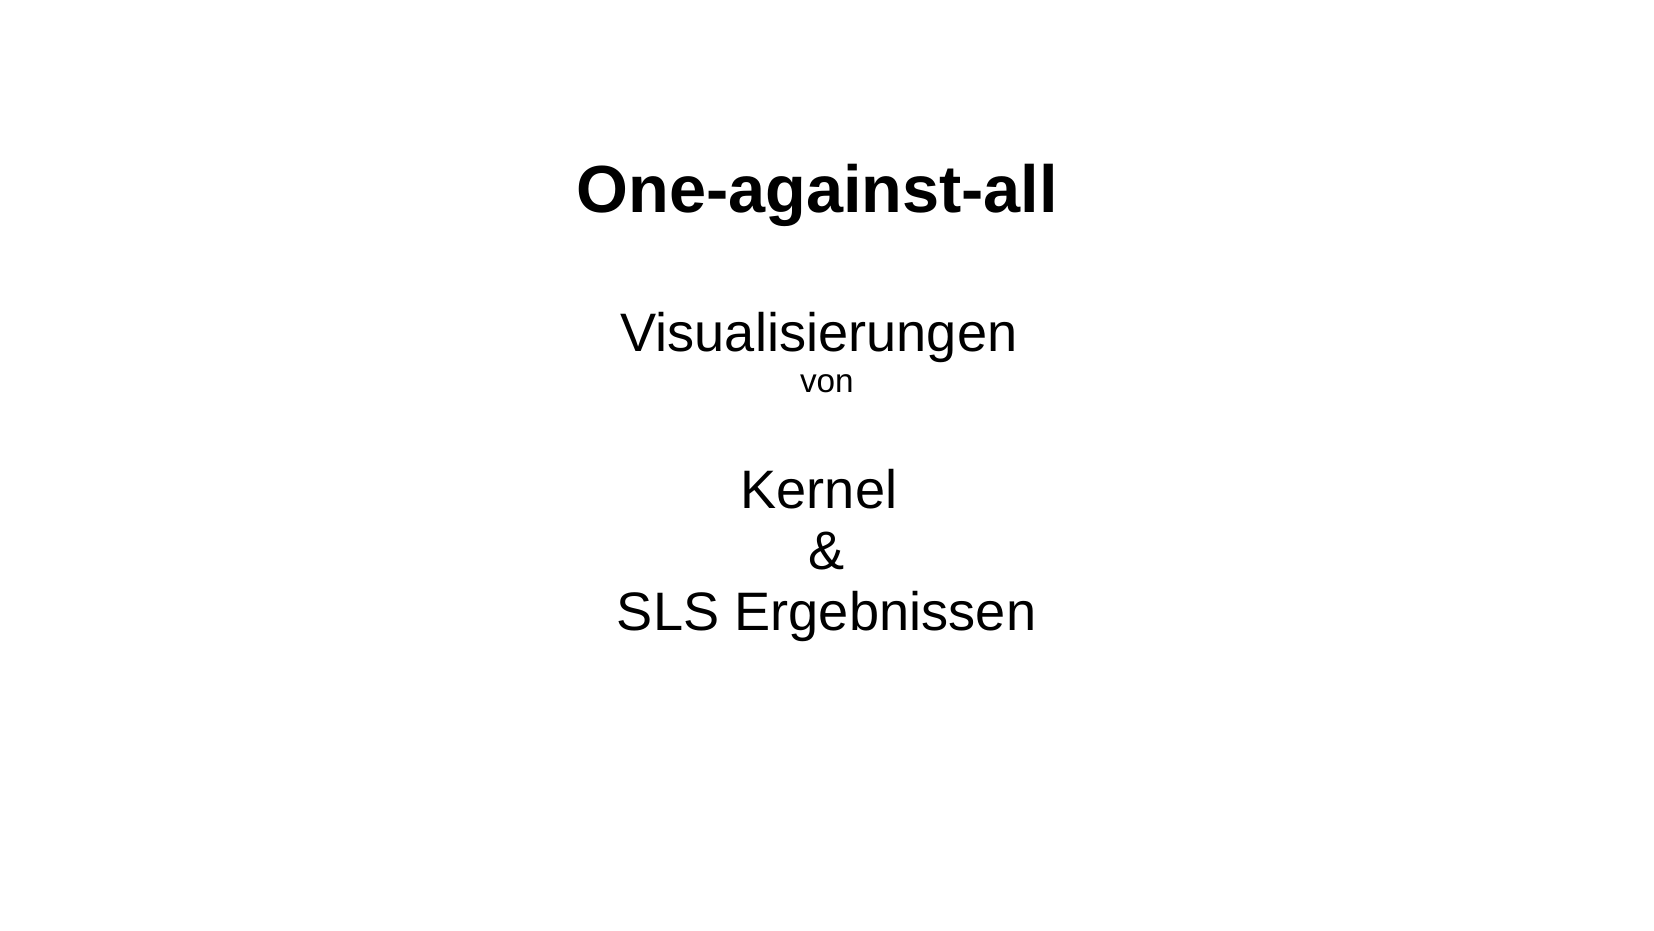

# One-against-all
Visualisierungen
von
Kernel
&
SLS Ergebnissen